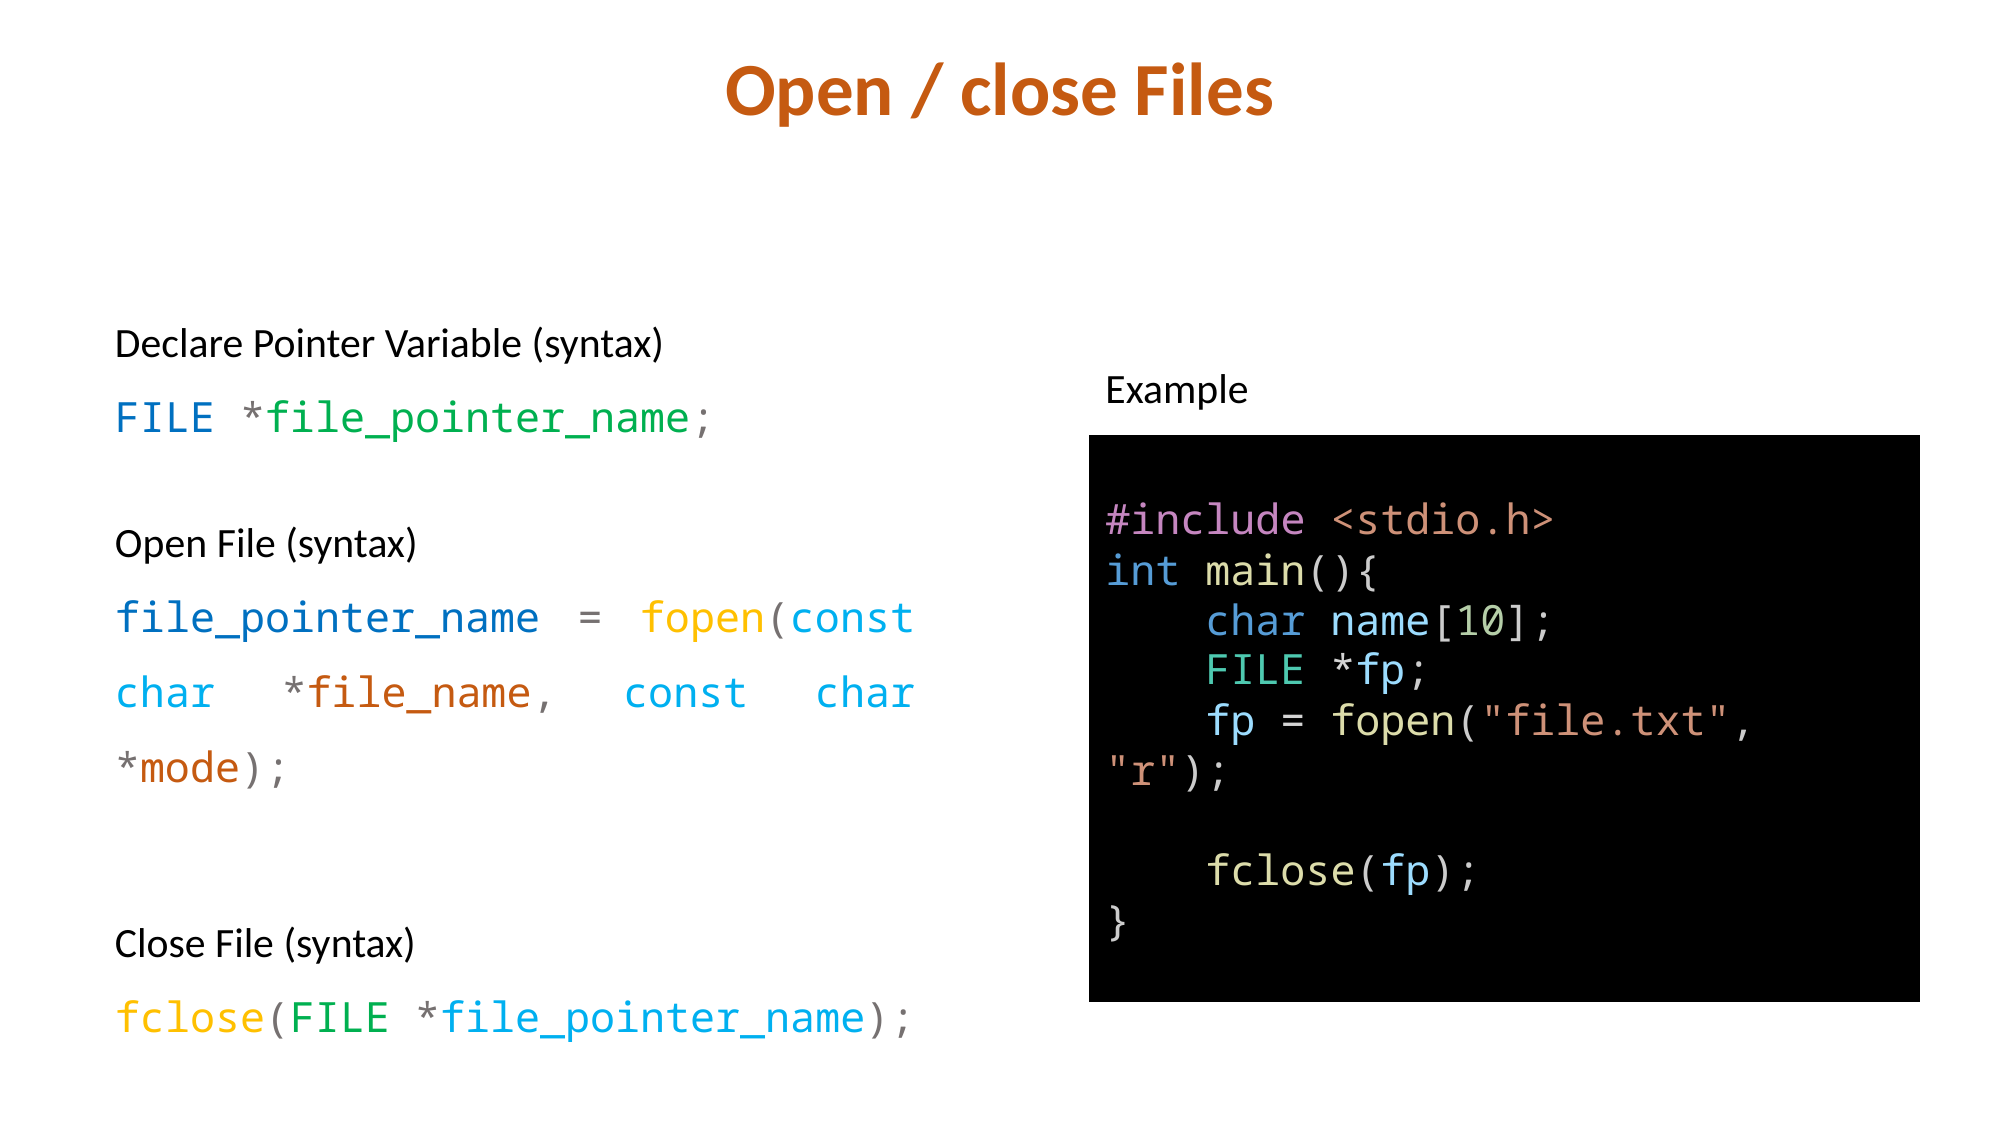

Open / close Files
Declare Pointer Variable (syntax)
FILE *file_pointer_name;
Open File (syntax)
file_pointer_name = fopen(const char *file_name, const char *mode);
Close File (syntax)
fclose(FILE *file_pointer_name);
Example
#include <stdio.h>
int main(){
    char name[10];
    FILE *fp;
    fp = fopen("file.txt", "r");
    fclose(fp);
}